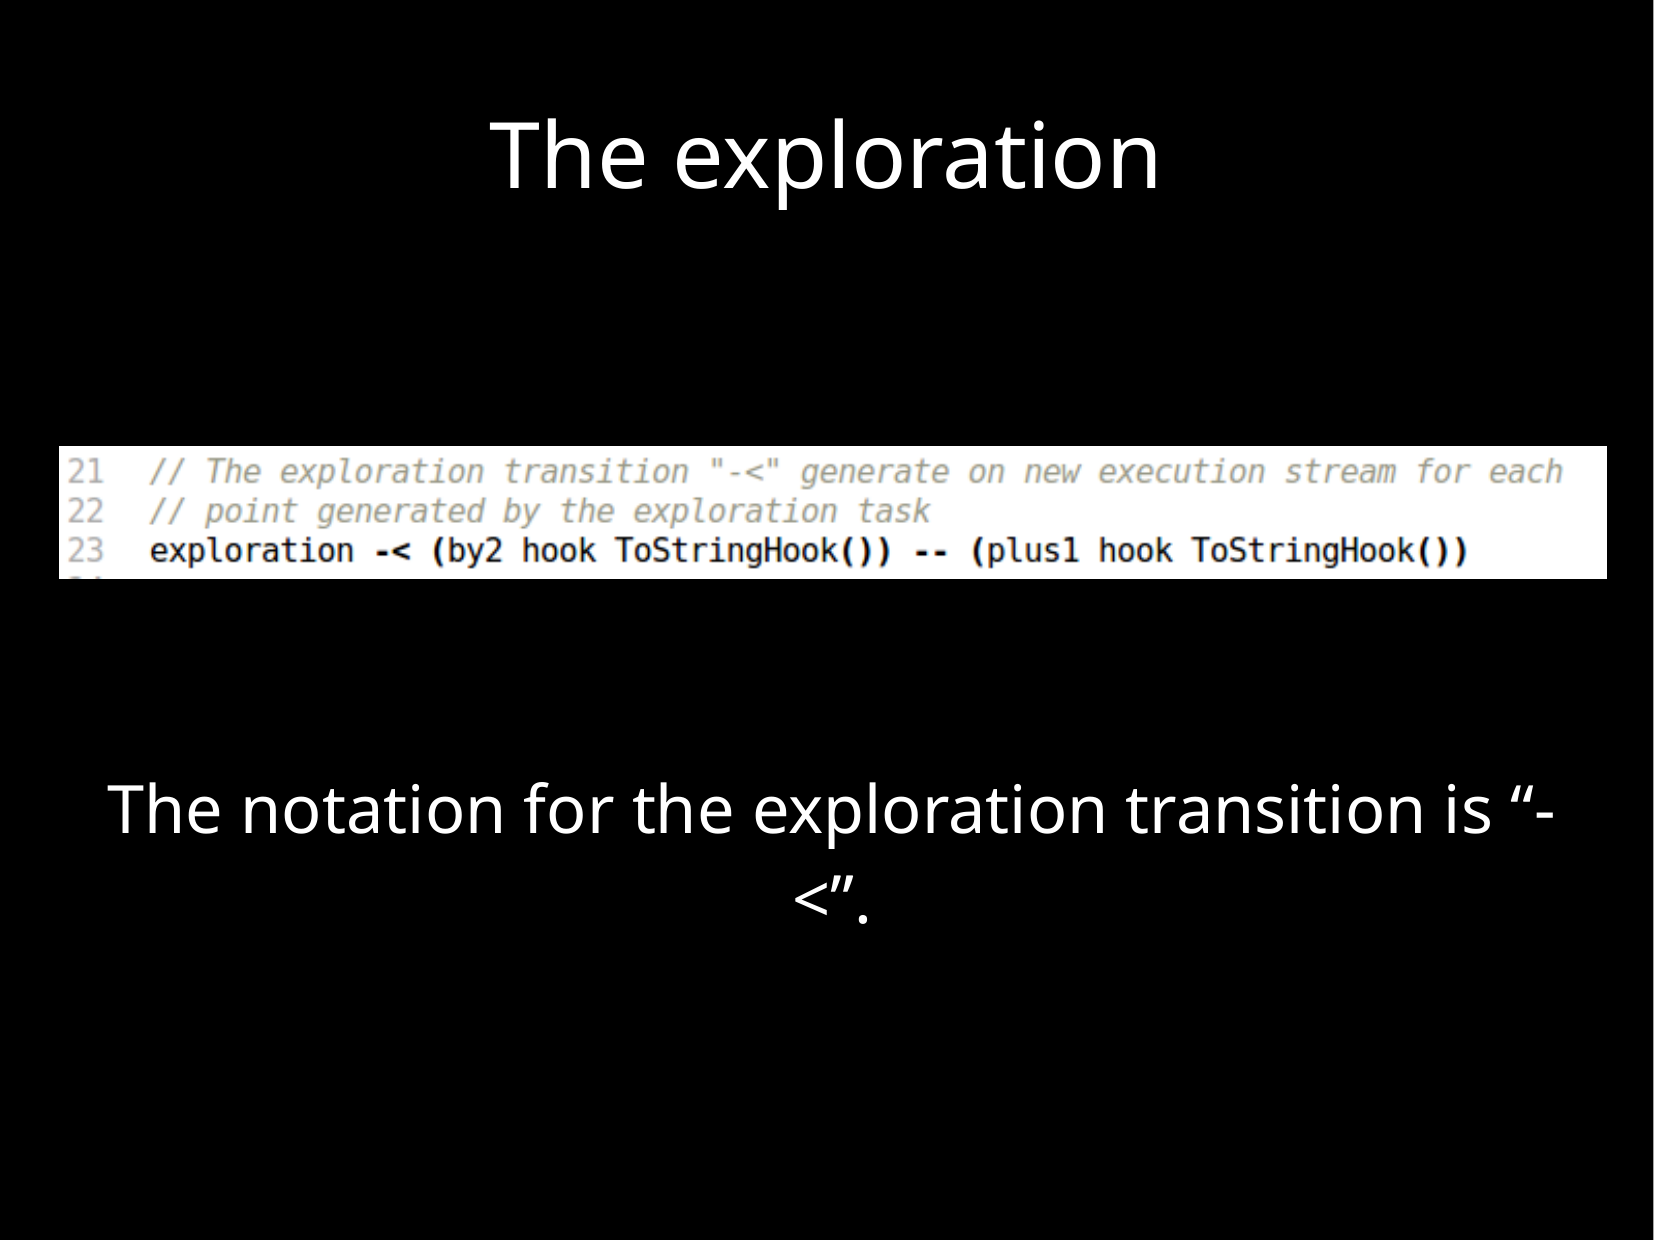

# The exploration
The notation for the exploration transition is “-<”.